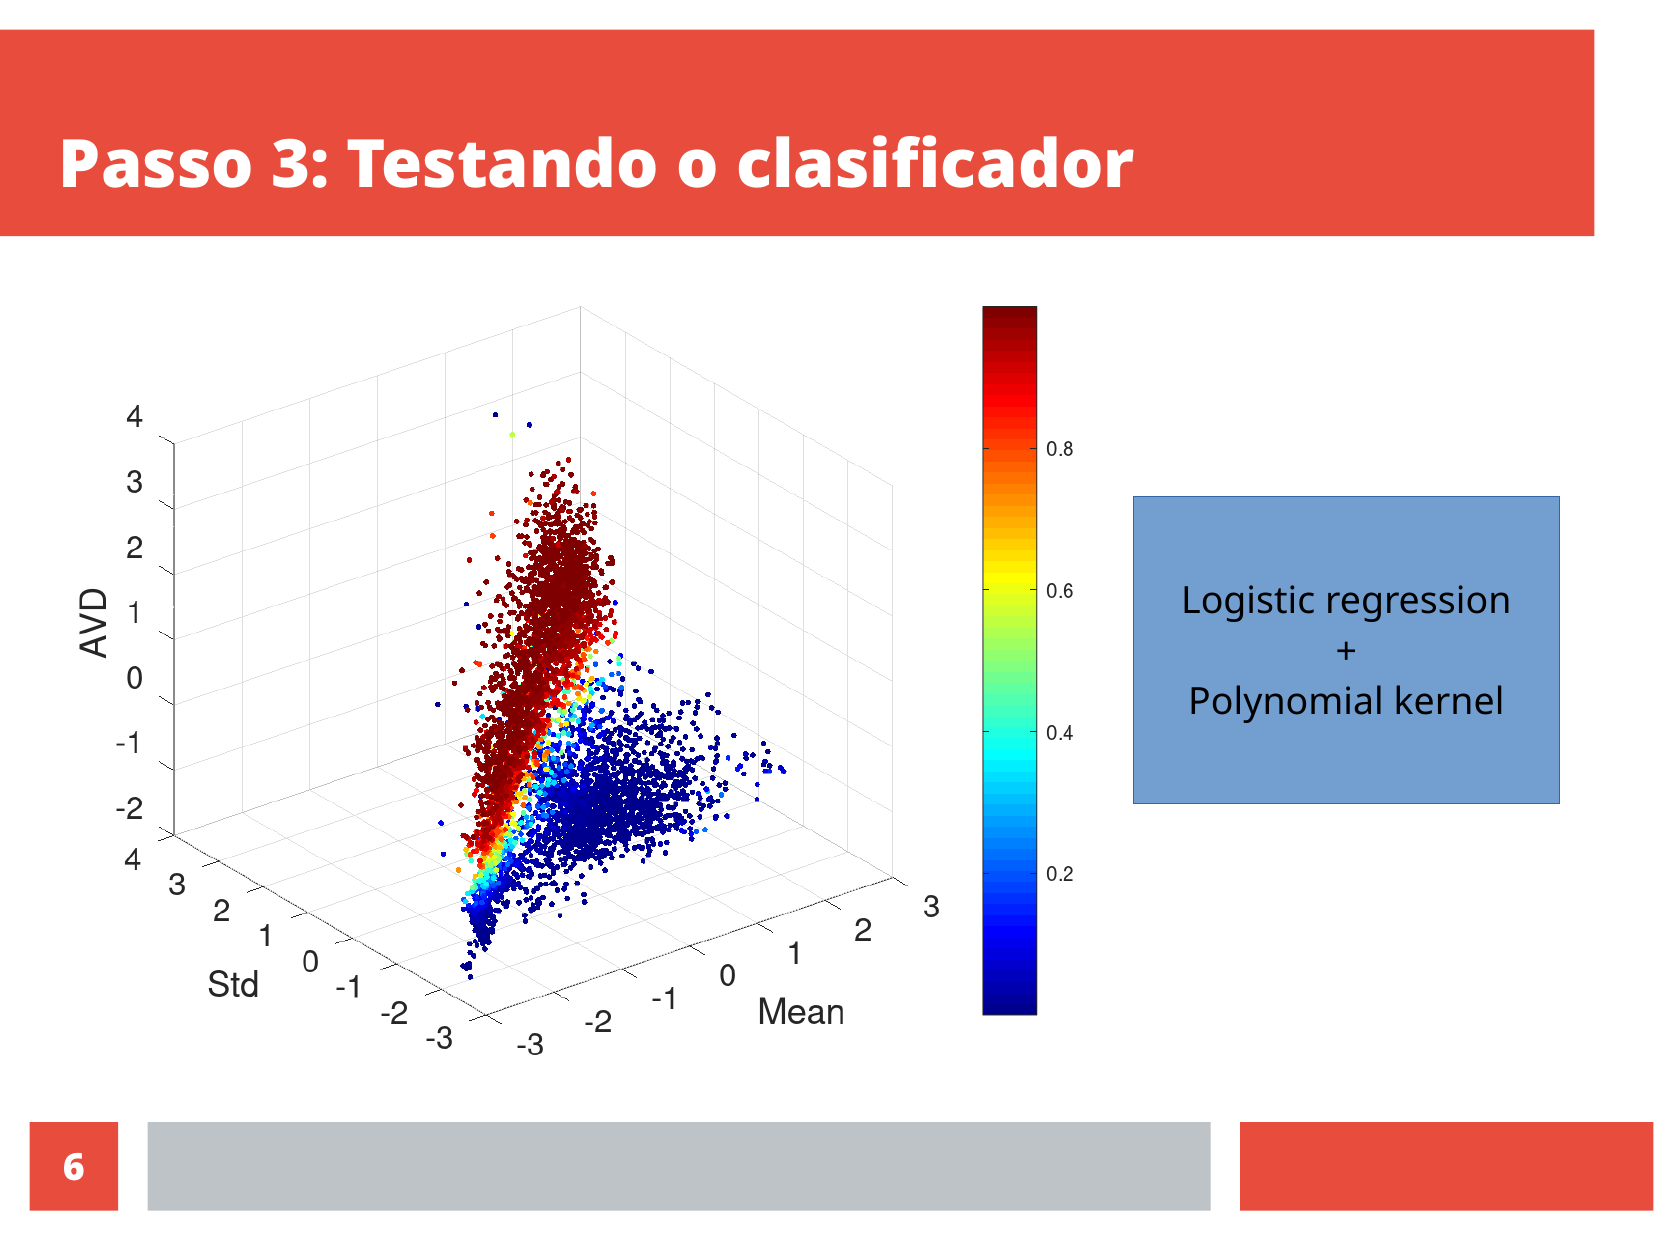

# Passo 3: Testando o clasificador
Logistic regression
+
Polynomial kernel
6